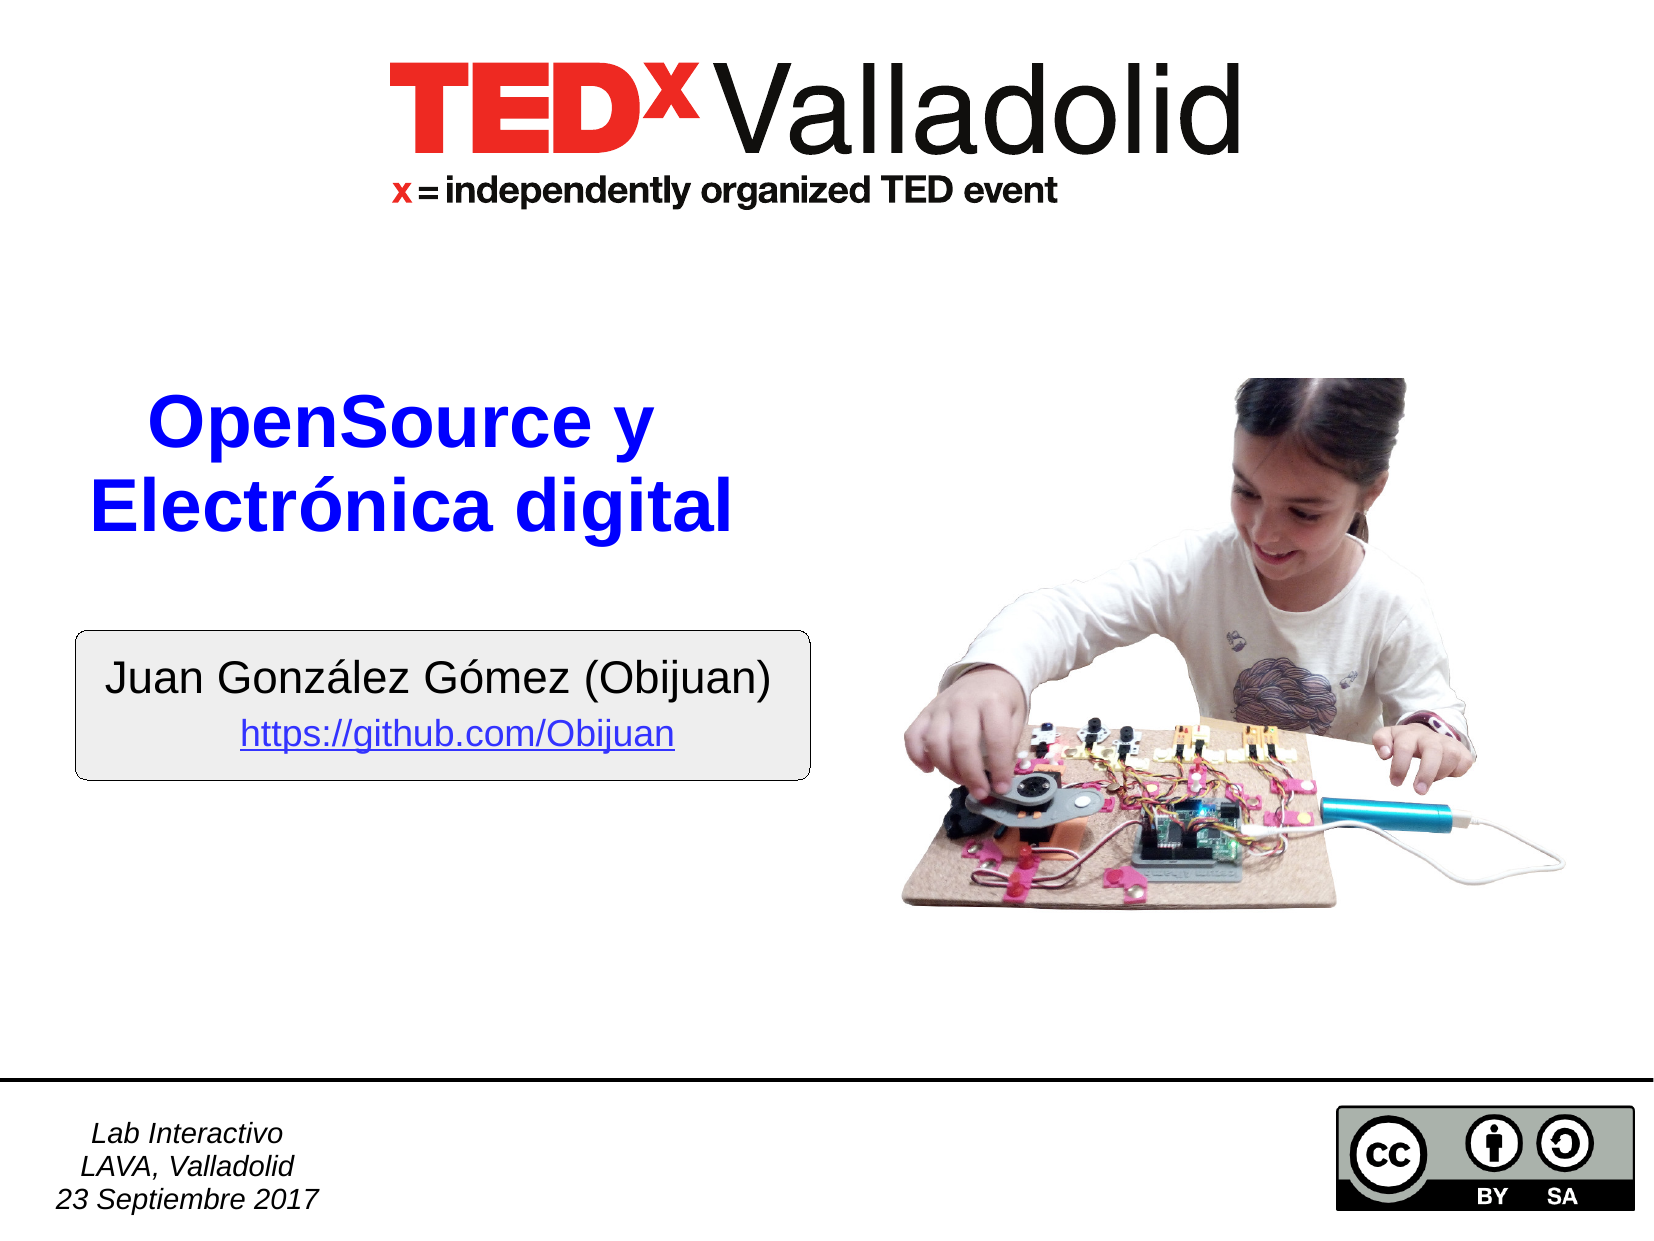

# OpenSource y Electrónica digital
Juan González Gómez (Obijuan)
https://github.com/Obijuan
Lab Interactivo
LAVA, Valladolid
23 Septiembre 2017